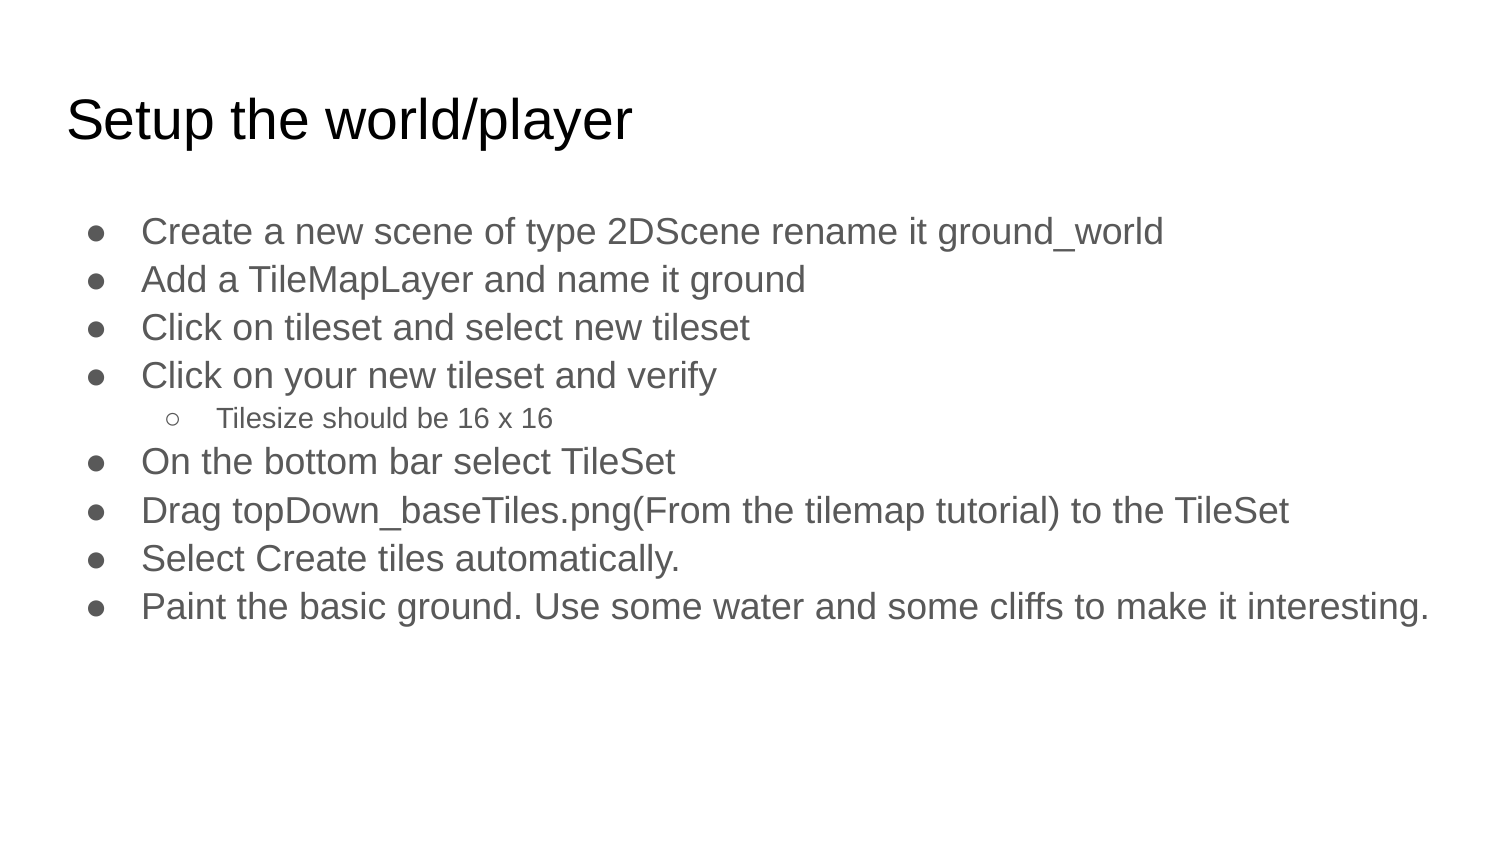

# Setup the world/player
Create a new scene of type 2DScene rename it ground_world
Add a TileMapLayer and name it ground
Click on tileset and select new tileset
Click on your new tileset and verify
Tilesize should be 16 x 16
On the bottom bar select TileSet
Drag topDown_baseTiles.png(From the tilemap tutorial) to the TileSet
Select Create tiles automatically.
Paint the basic ground. Use some water and some cliffs to make it interesting.